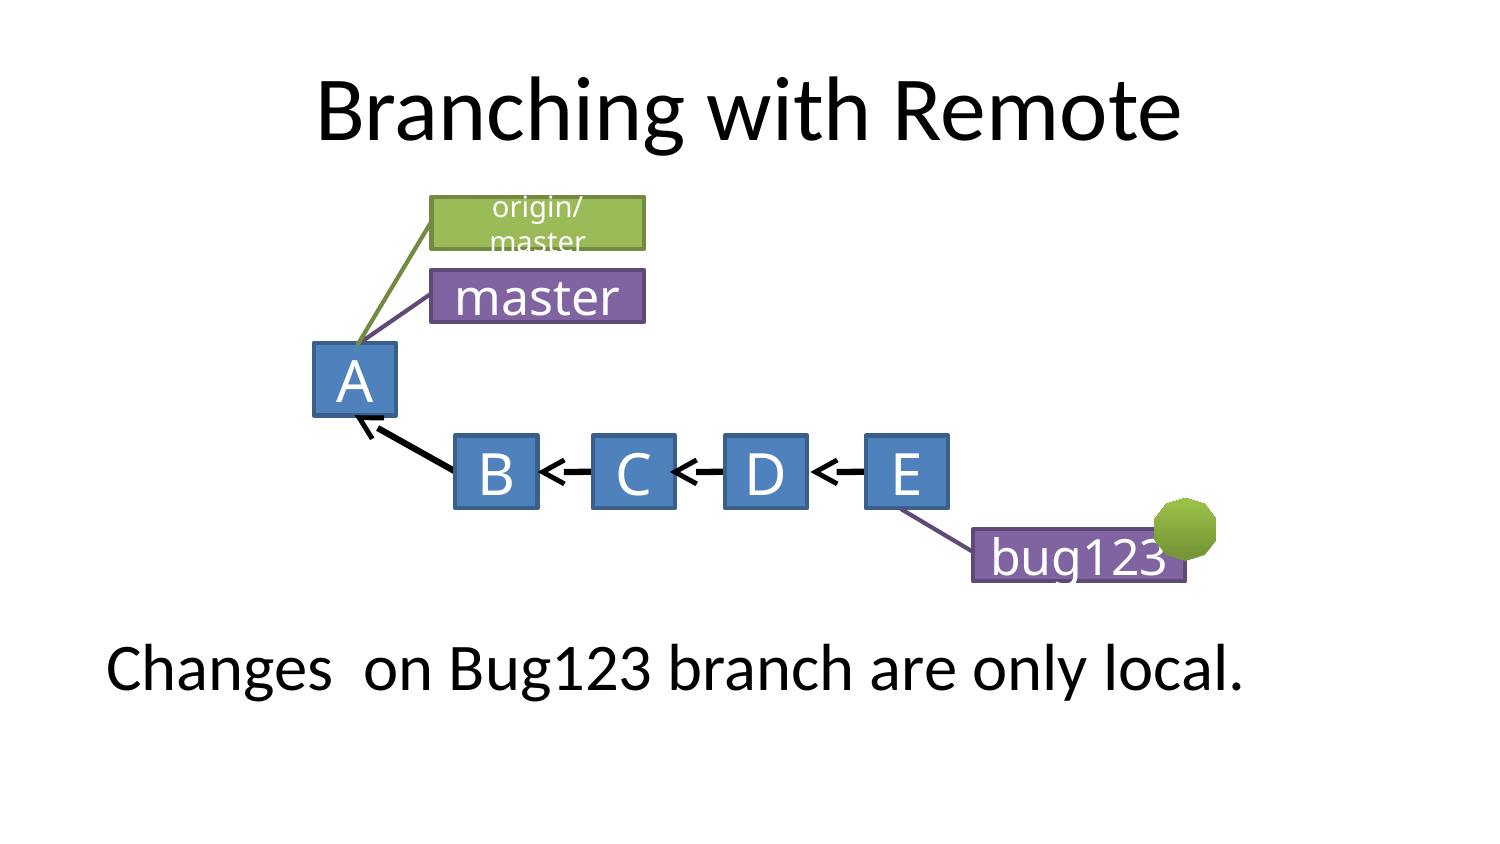

Branching with Remote
origin/master
master
A
B
C
D
E
bug123
Changes on Bug123 branch are only local.